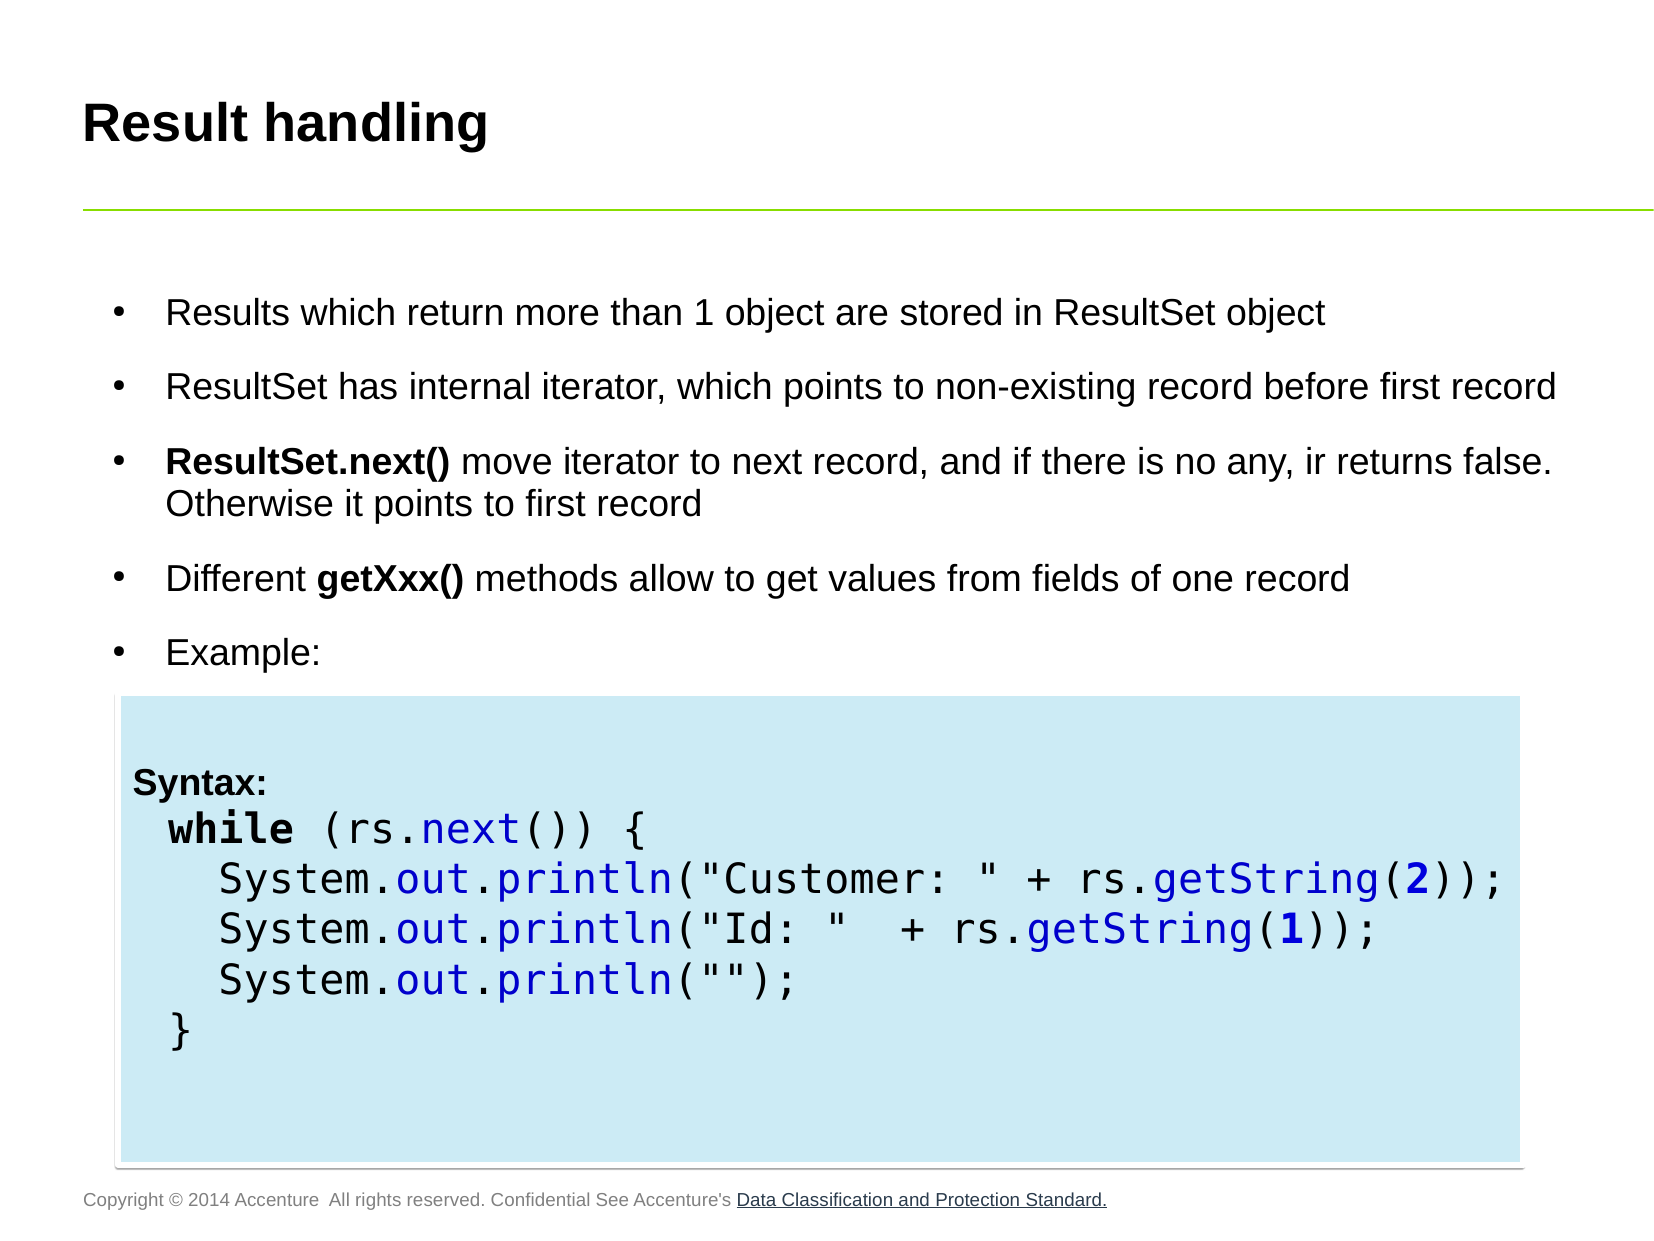

# Result handling
Results which return more than 1 object are stored in ResultSet object
ResultSet has internal iterator, which points to non-existing record before first record
ResultSet.next() move iterator to next record, and if there is no any, ir returns false. Otherwise it points to first record
Different getXxx() methods allow to get values from fields of one record
Example:
Syntax:
while (rs.next()) {
 System.out.println("Customer: " + rs.getString(2));
 System.out.println("Id: " + rs.getString(1));
 System.out.println("");
}